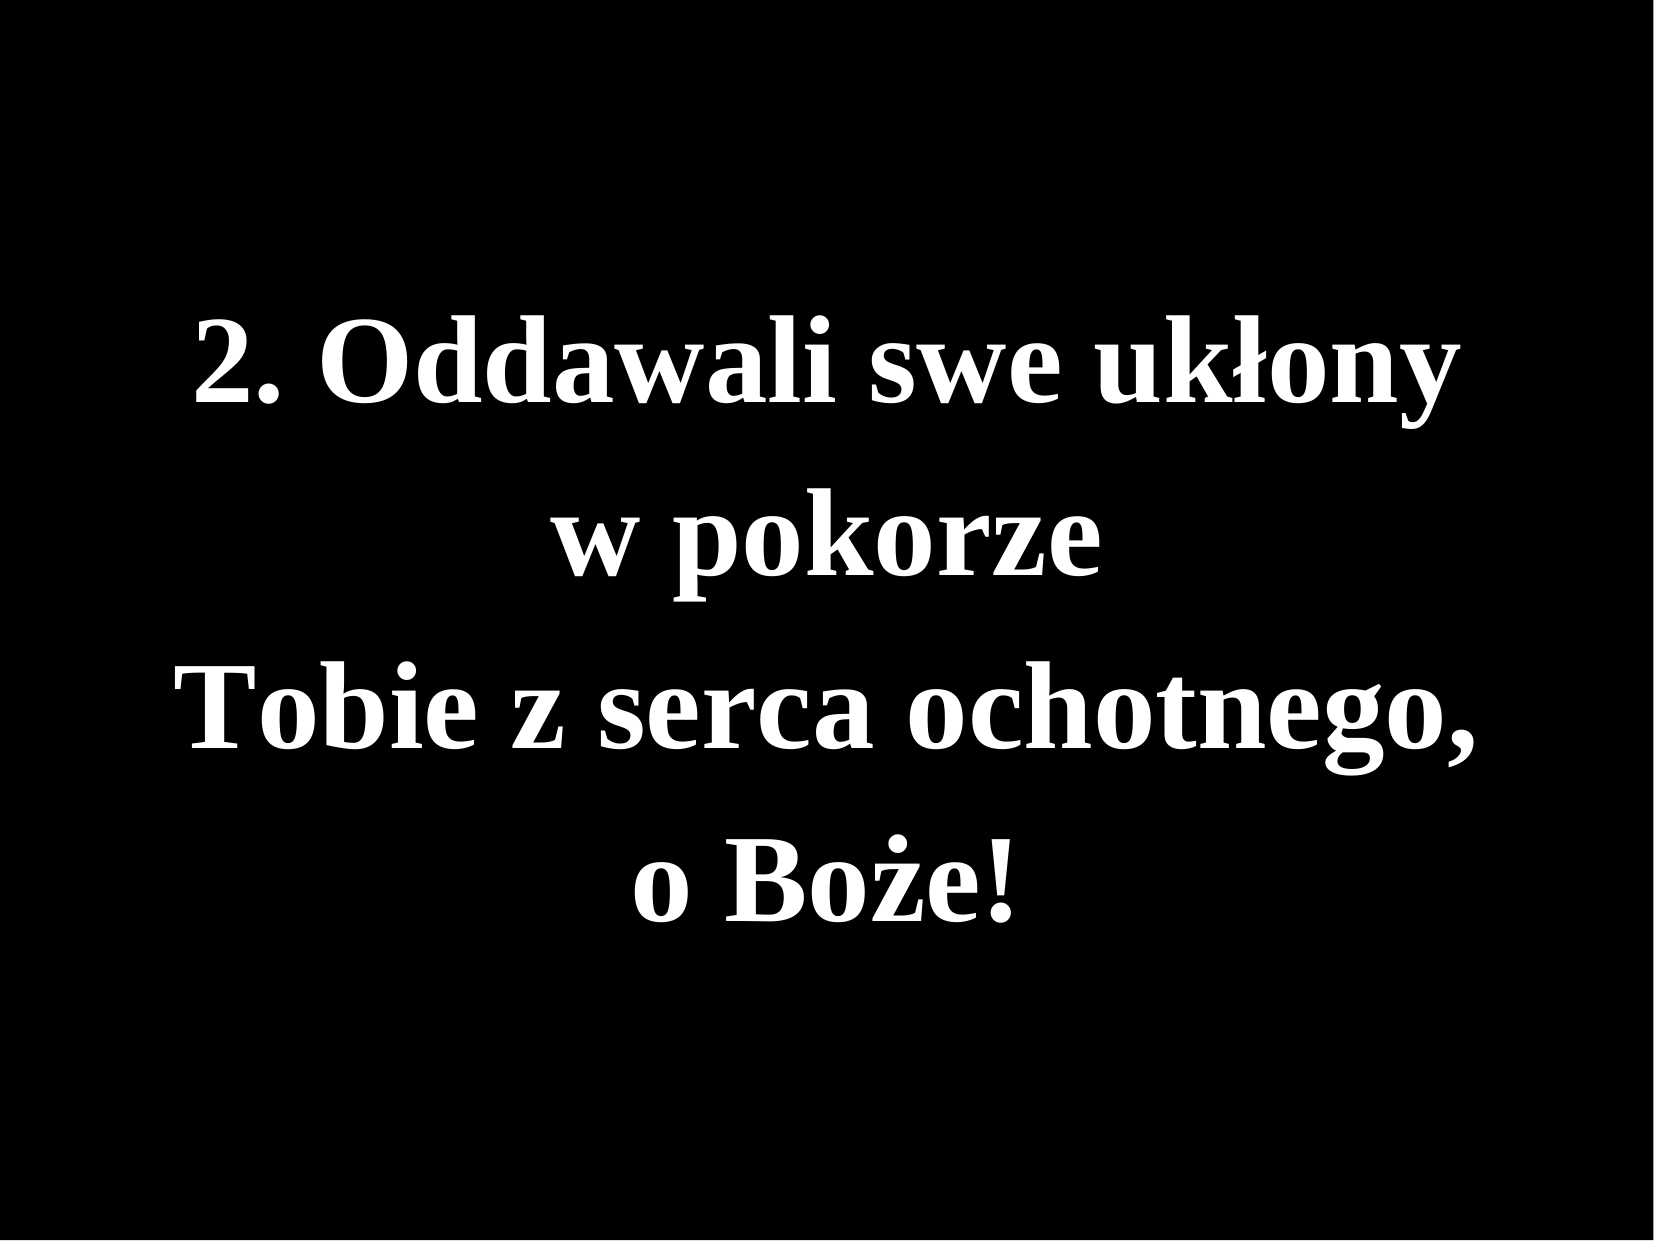

# 2. Oddawali swe ukłony ppp w pokorze ppp Tobie z serca ochotnego, ppp o Boże!